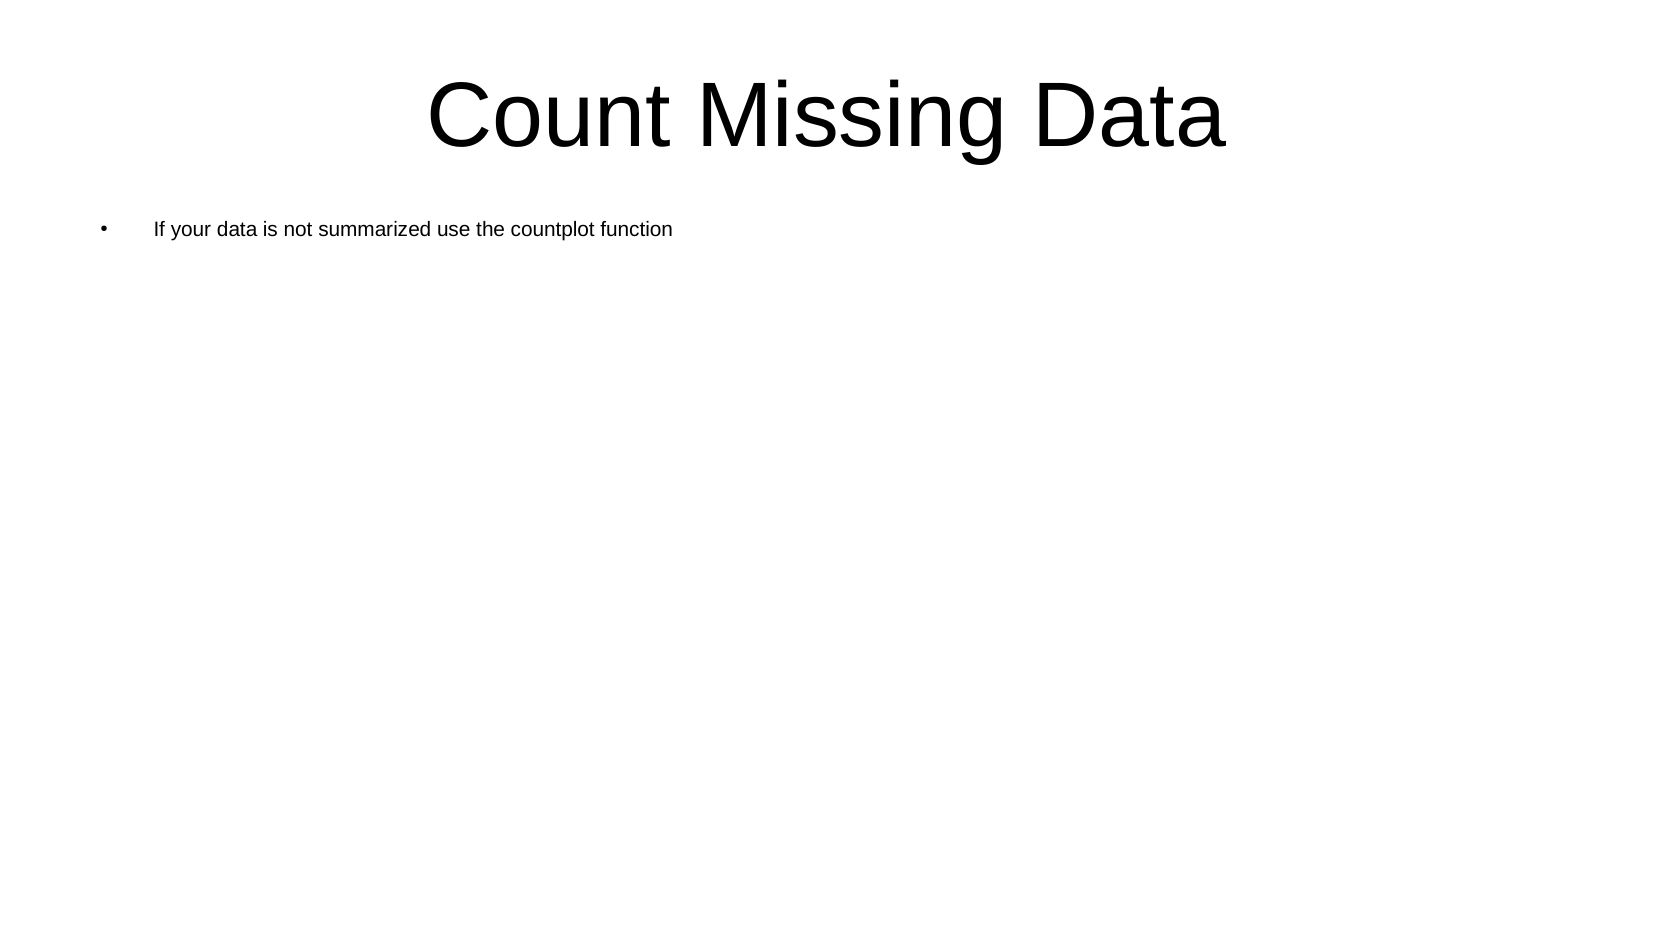

# Count Missing Data
If your data is not summarized use the countplot function